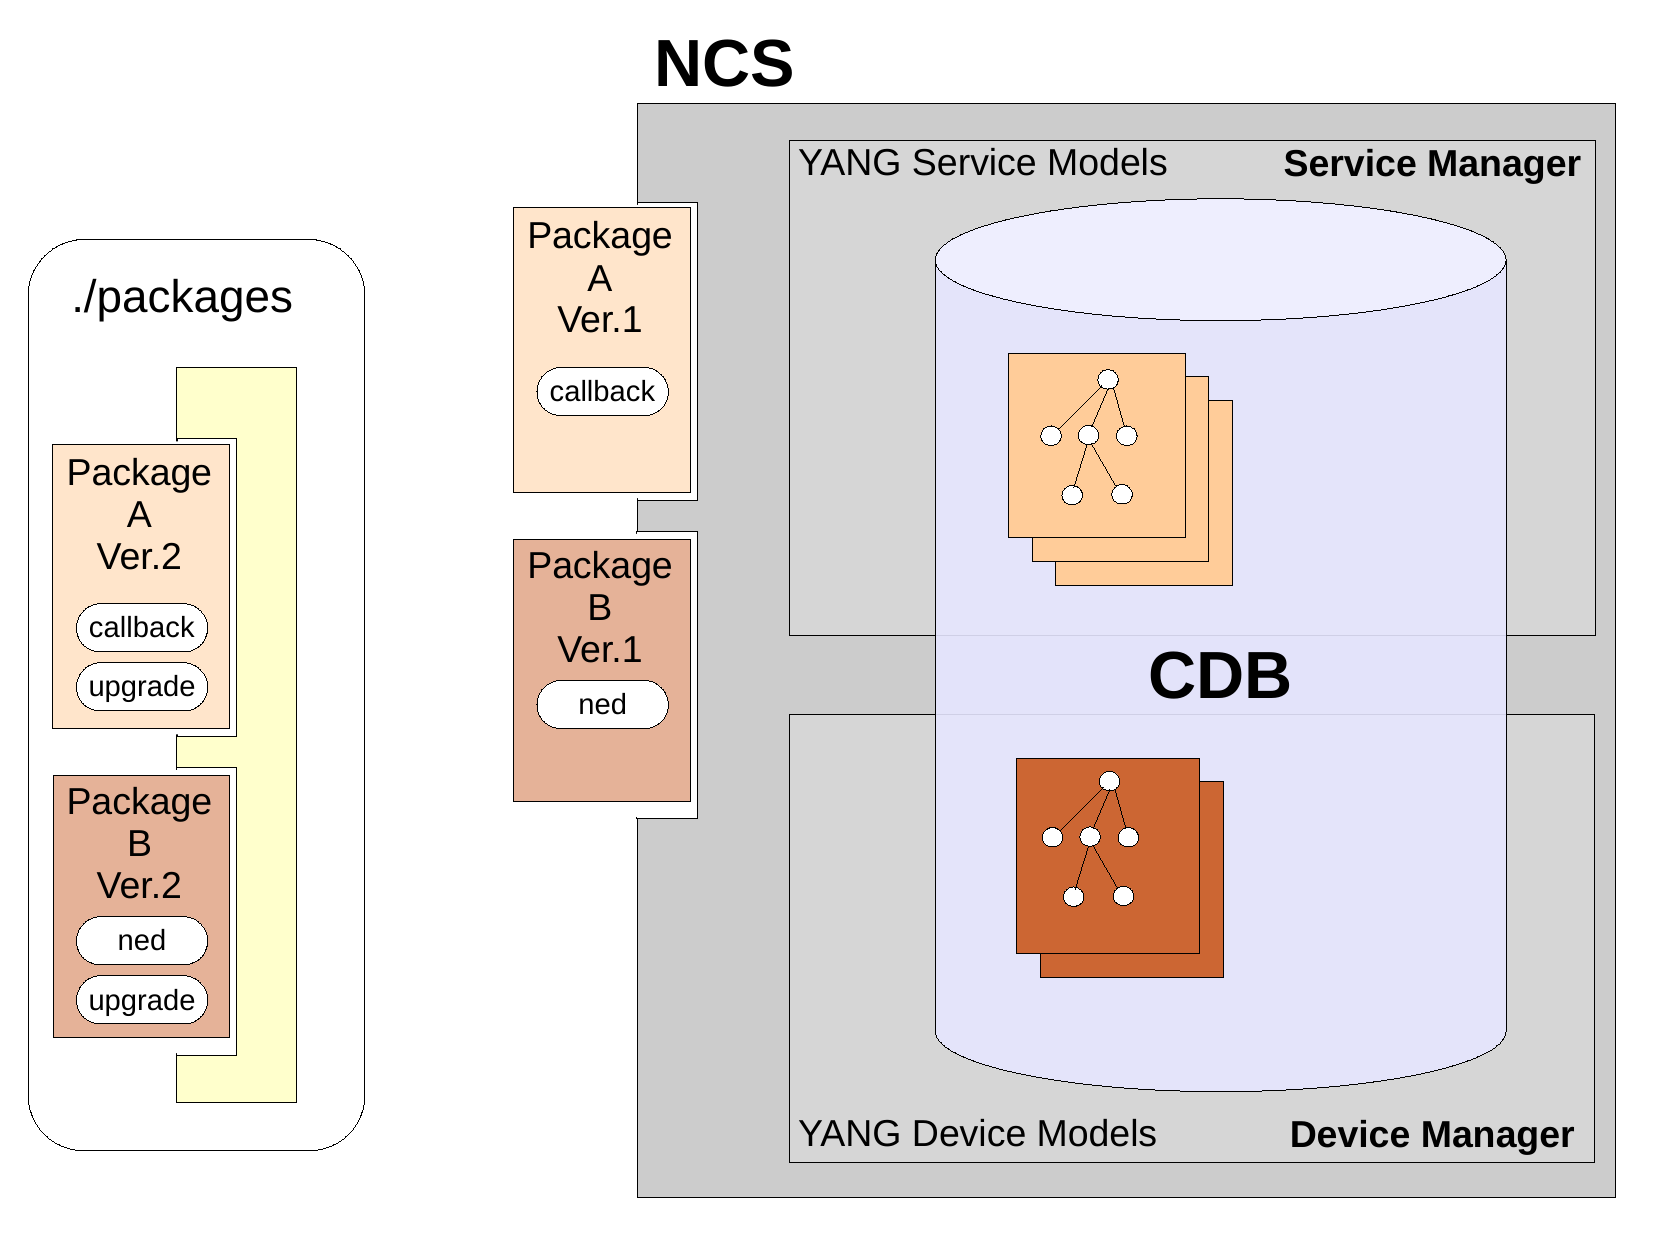

NCS
YANG Service Models
Service Manager
CDB
Package
A
Ver.1
./packages
callback
Package
A
Ver.2
Package
B
Ver.1
callback
upgrade
ned
Package
B
Ver.2
ned
upgrade
YANG Device Models
Device Manager